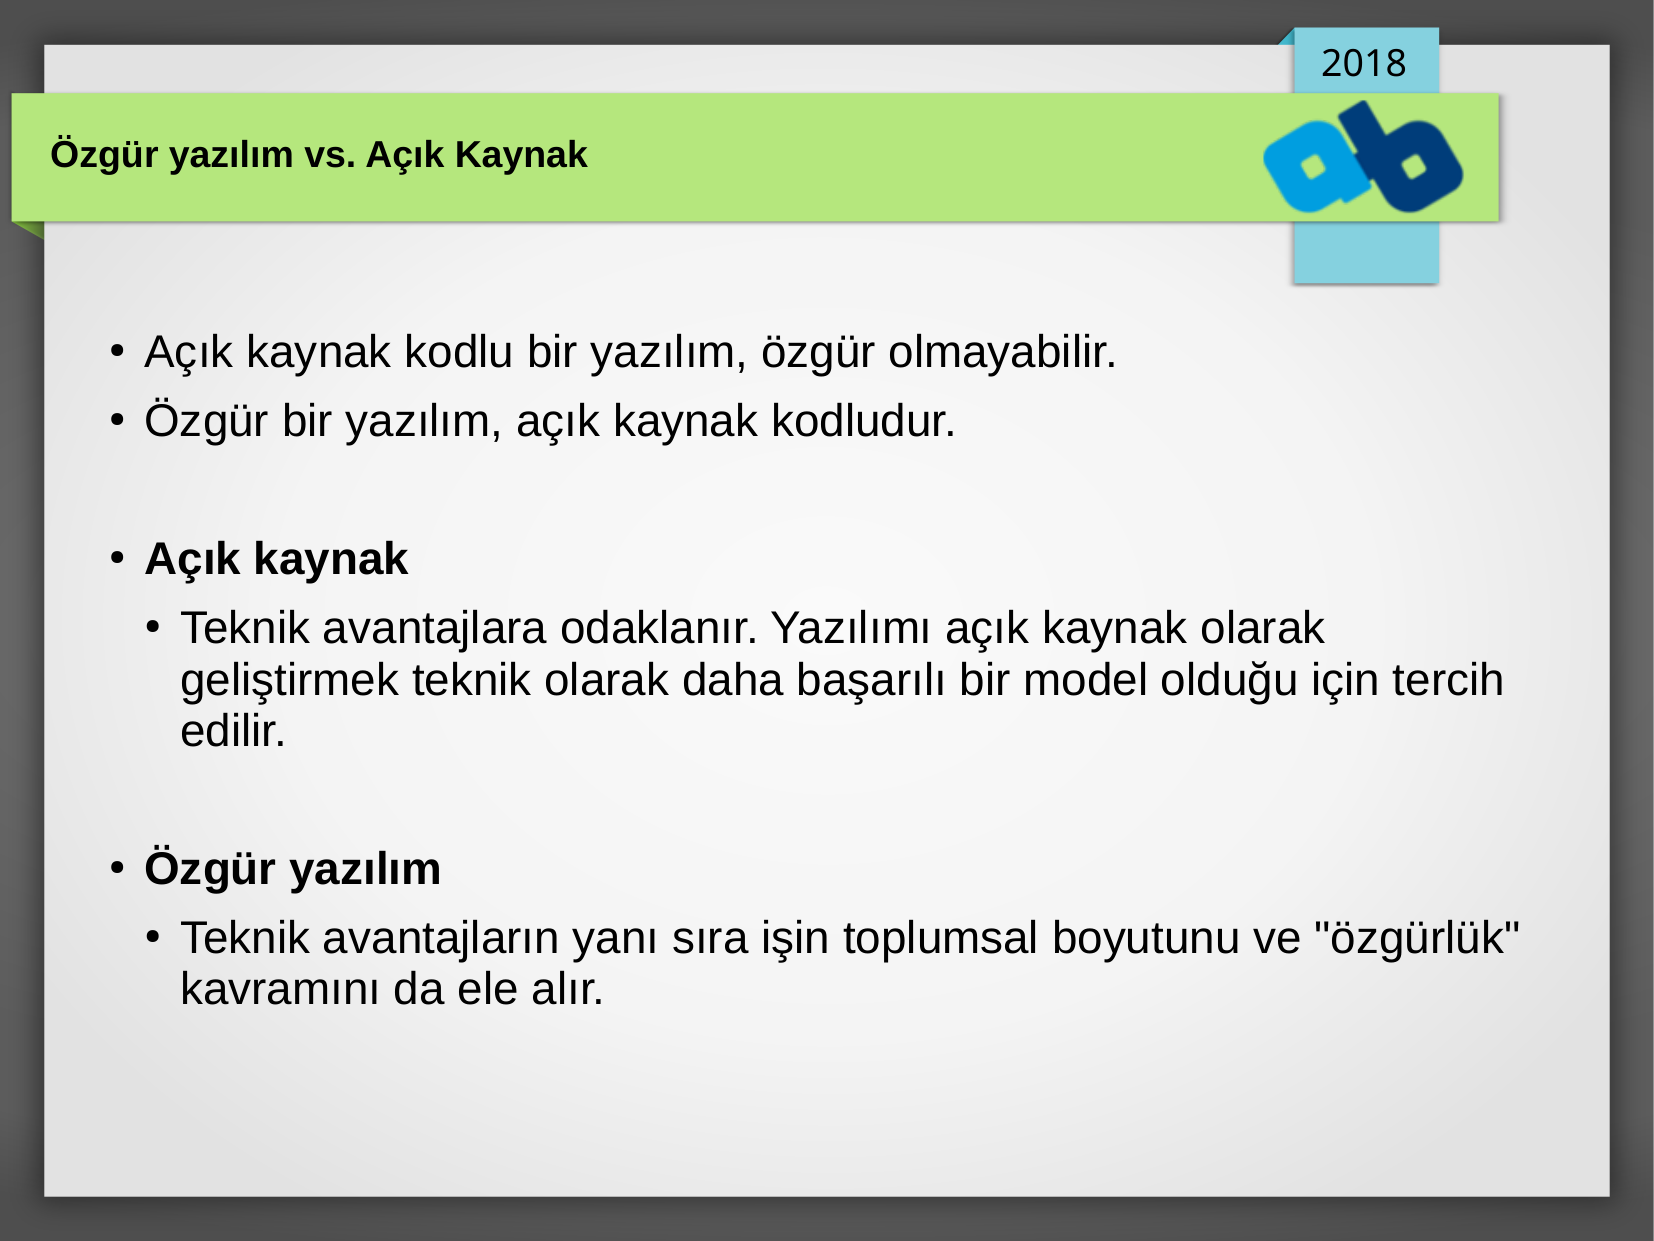

2018
Özgür yazılım vs. Açık Kaynak
Açık kaynak kodlu bir yazılım, özgür olmayabilir.
Özgür bir yazılım, açık kaynak kodludur.
Açık kaynak
Teknik avantajlara odaklanır. Yazılımı açık kaynak olarak geliştirmek teknik olarak daha başarılı bir model olduğu için tercih edilir.
Özgür yazılım
Teknik avantajların yanı sıra işin toplumsal boyutunu ve "özgürlük" kavramını da ele alır.